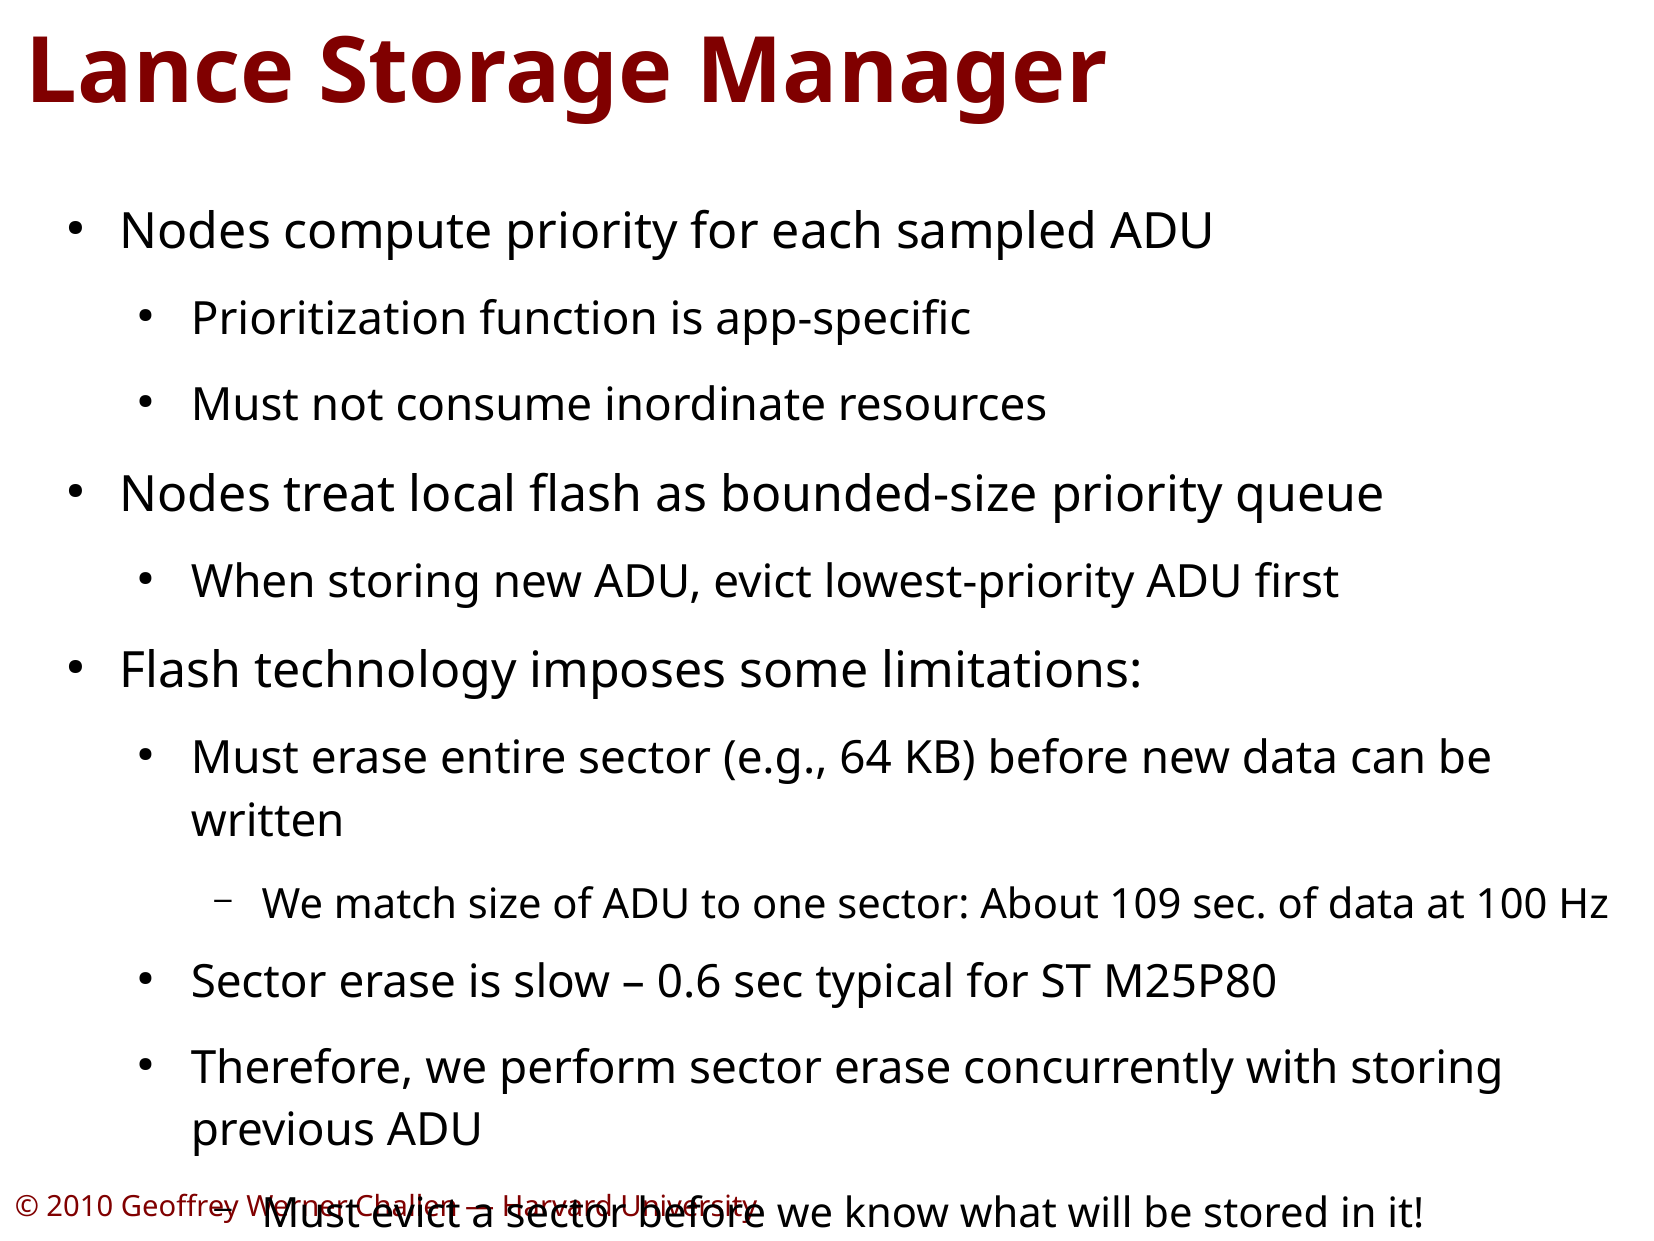

# Lance Storage Manager
Nodes compute priority for each sampled ADU
Prioritization function is app-specific
Must not consume inordinate resources
Nodes treat local flash as bounded-size priority queue
When storing new ADU, evict lowest-priority ADU first
Flash technology imposes some limitations:
Must erase entire sector (e.g., 64 KB) before new data can be written
We match size of ADU to one sector: About 109 sec. of data at 100 Hz
Sector erase is slow – 0.6 sec typical for ST M25P80
Therefore, we perform sector erase concurrently with storing previous ADU
Must evict a sector before we know what will be stored in it!